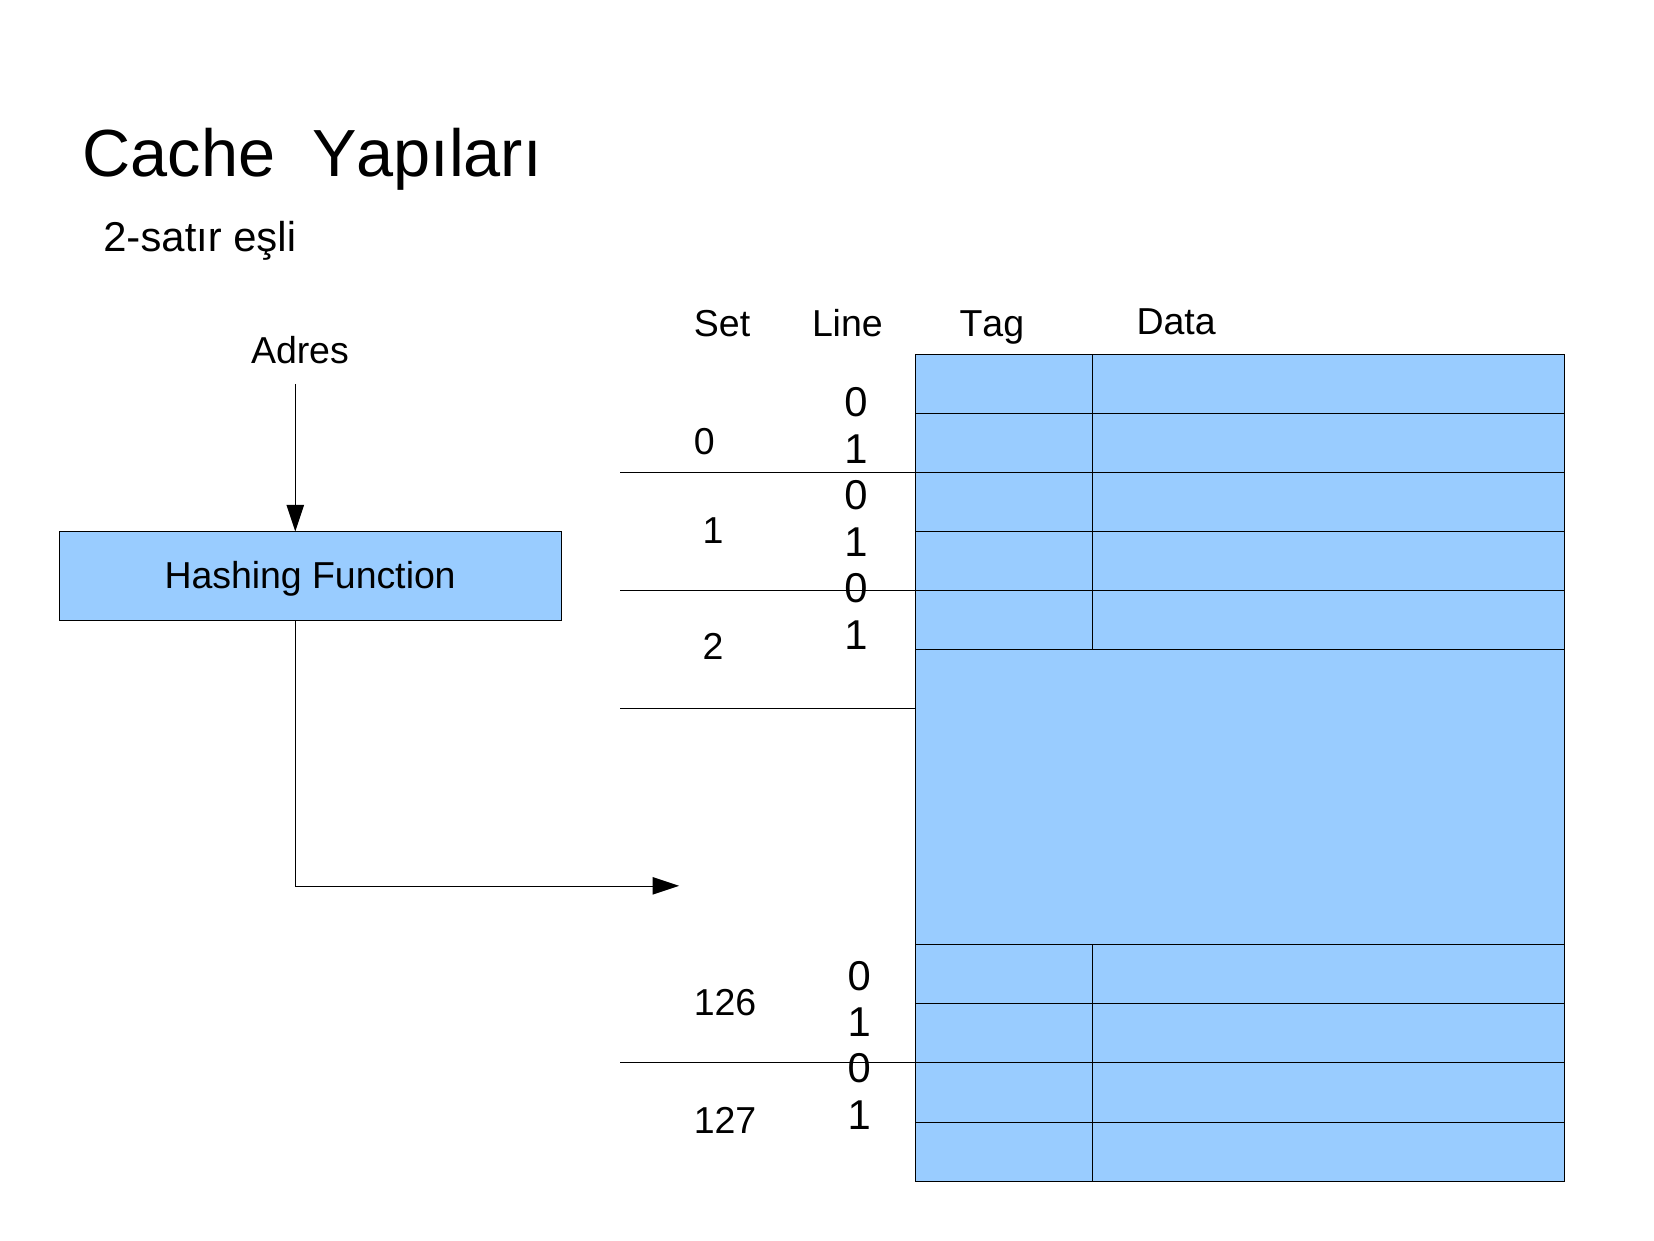

# Cache Yapıları
2-satır eşli
Data
Set
Line
Tag
Adres
0
1
0
1
0
1
0
1
Hashing Function
2
0
1
0
1
126
127